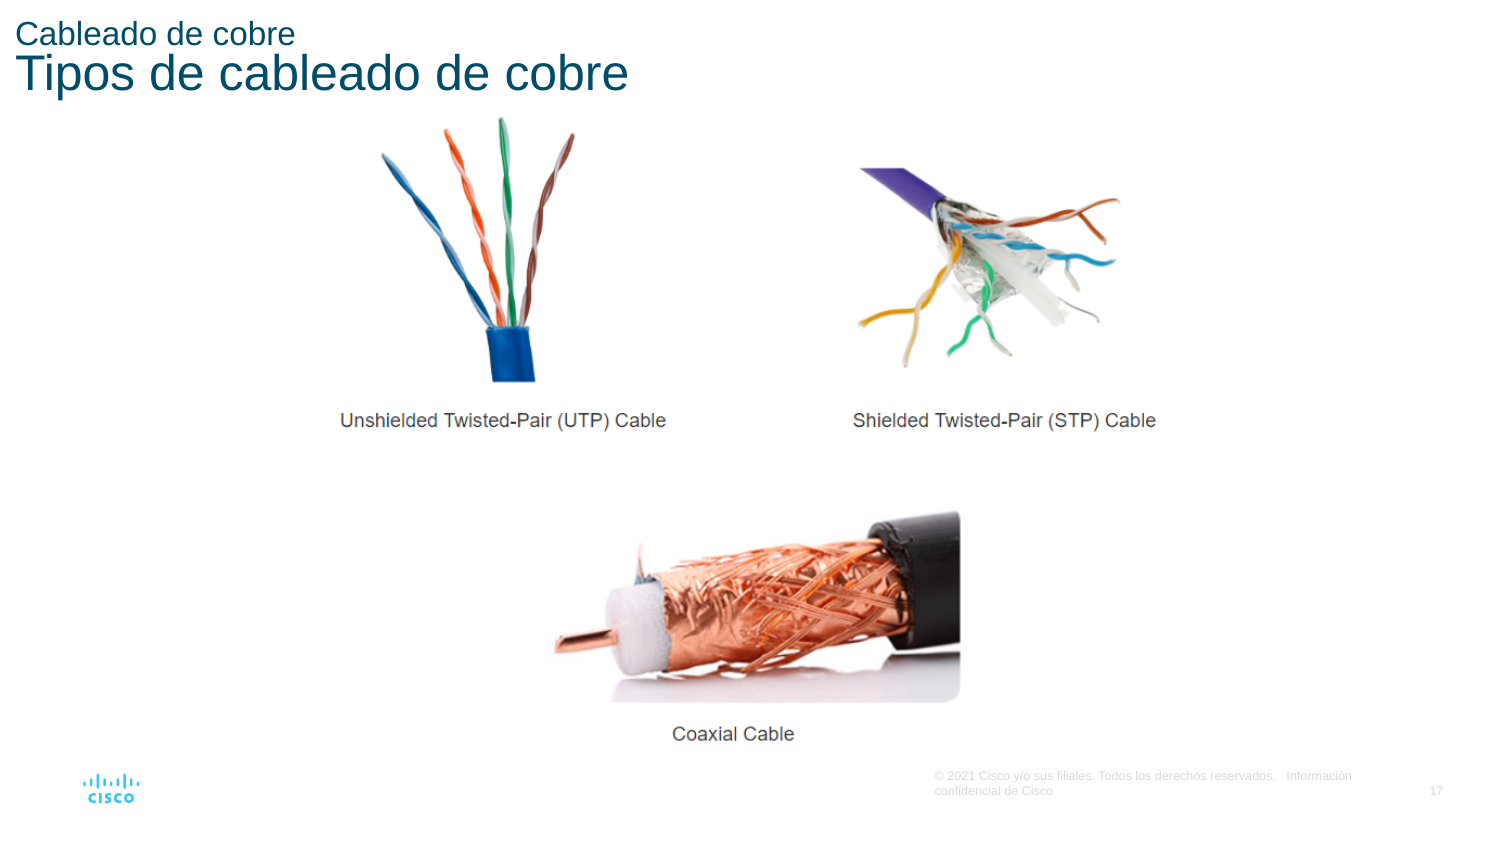

# Cableado de cobre Tipos de cableado de cobre